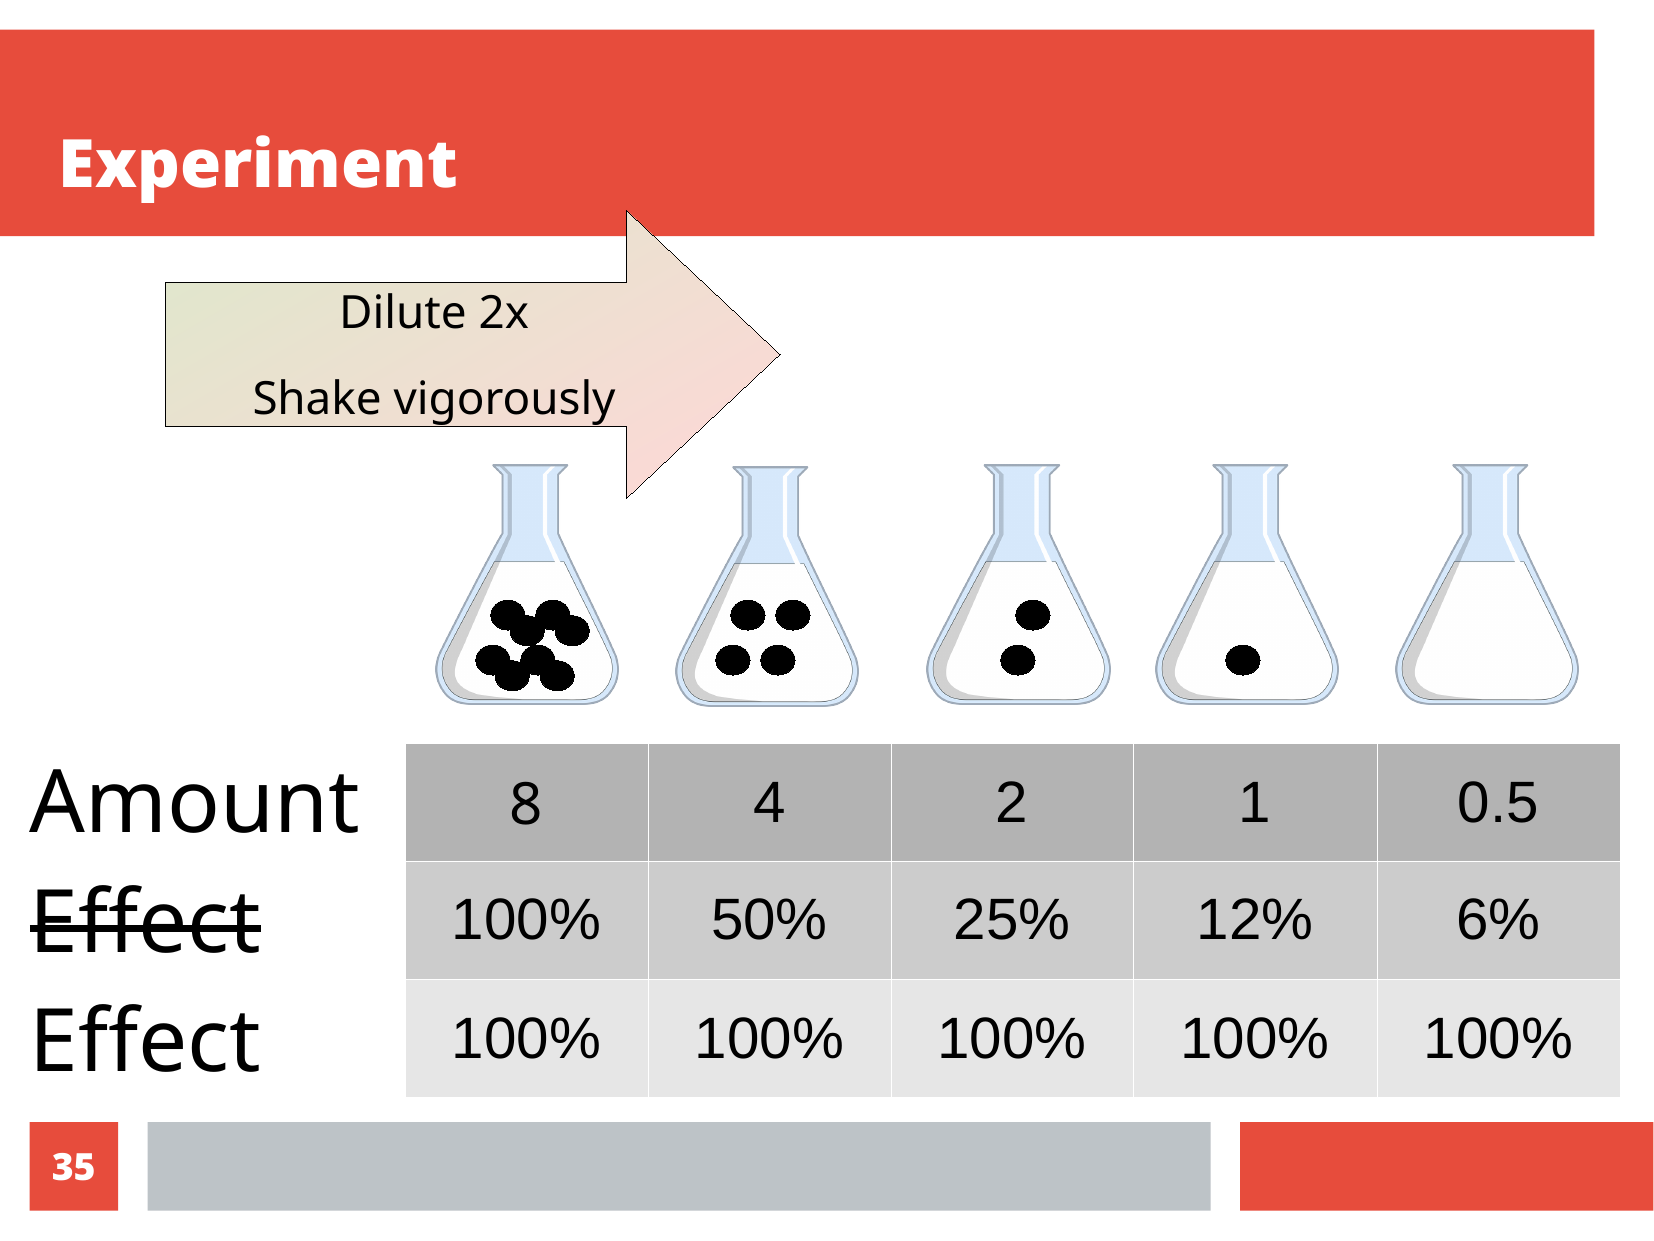

# Experiment
Dilute 2x
Shake vigorously
Amount
Effect
Effect
| 8 | 4 | 2 | 1 | 0.5 |
| --- | --- | --- | --- | --- |
| 100% | 50% | 25% | 12% | 6% |
| 100% | 100% | 100% | 100% | 100% |
35